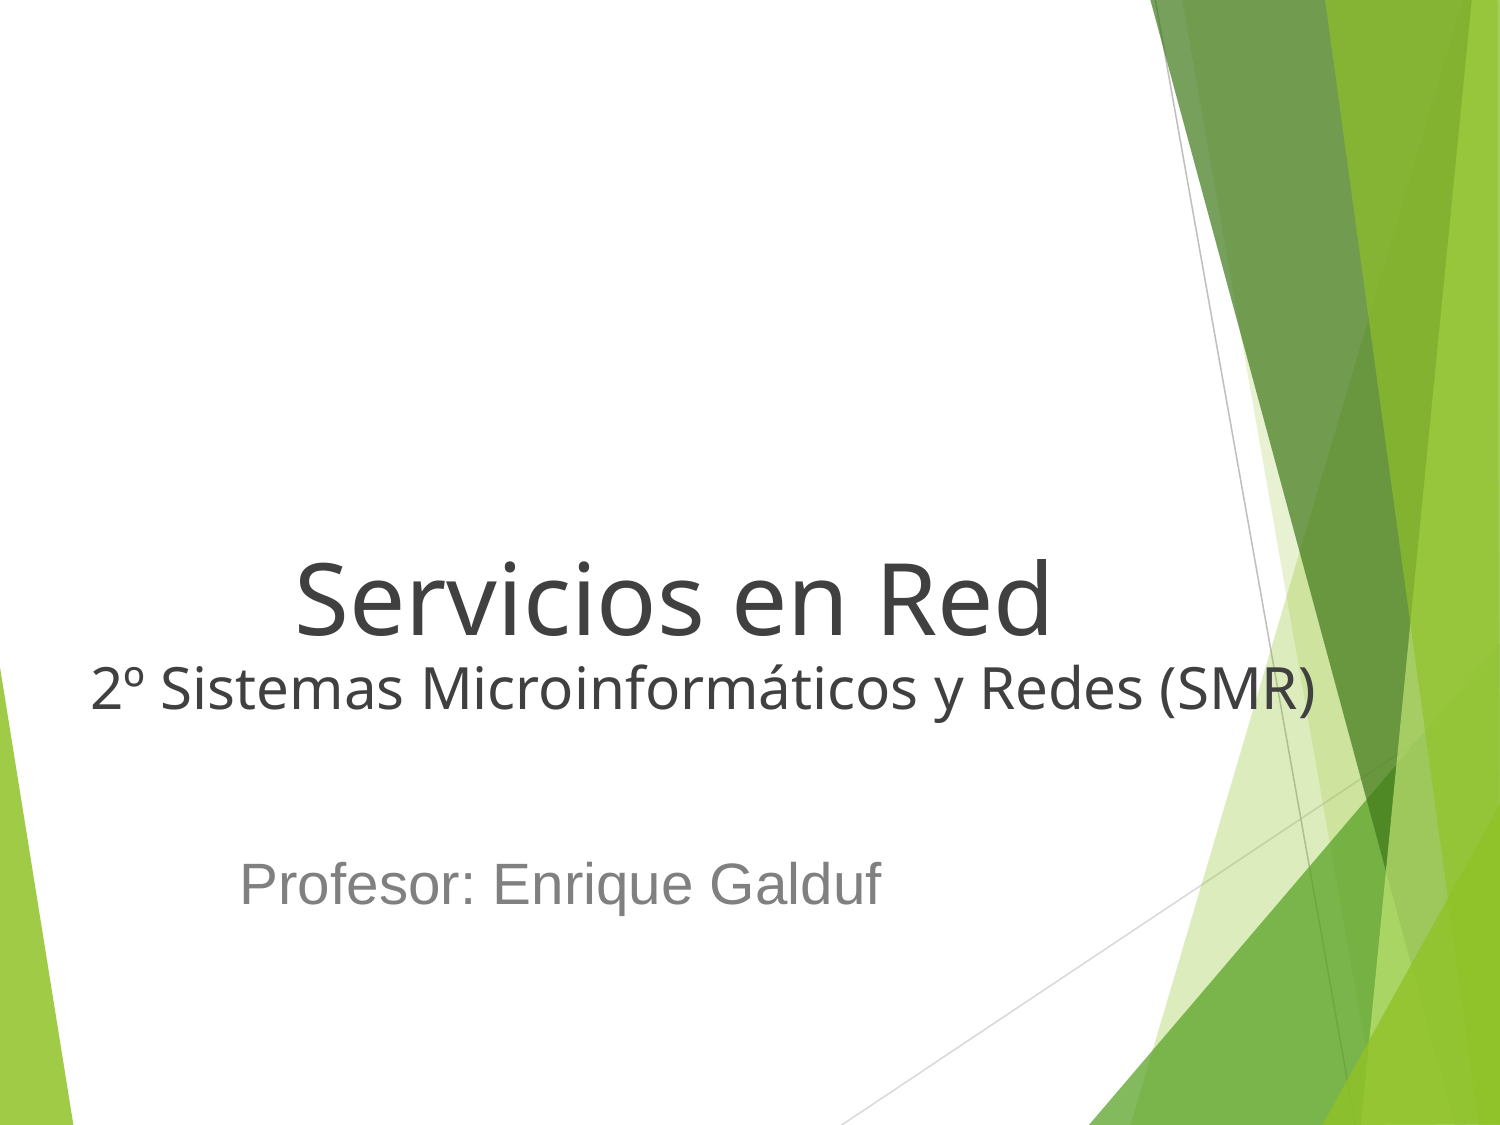

# Servicios en Red 2º Sistemas Microinformáticos y Redes (SMR)
Profesor: Enrique Galduf